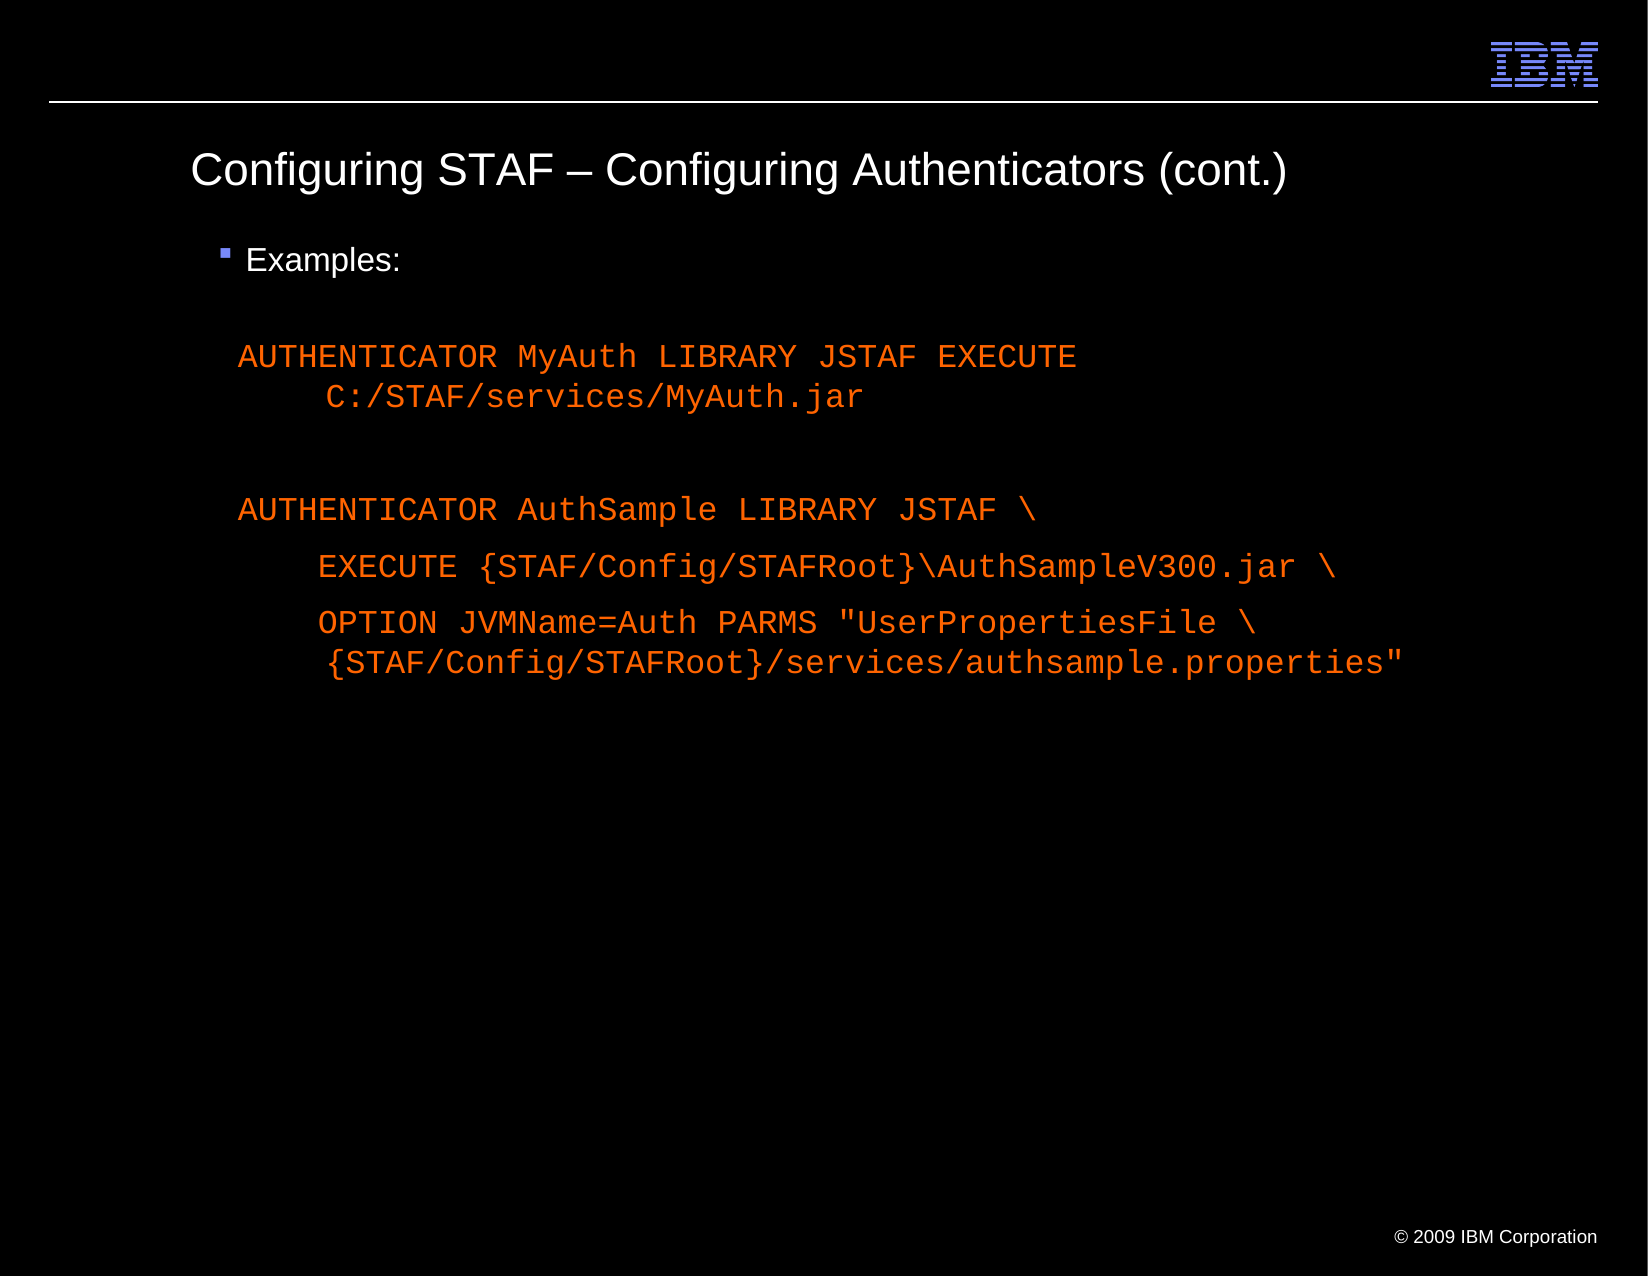

# Configuring STAF – Configuring Authenticators (cont.)
Examples:
 AUTHENTICATOR MyAuth LIBRARY JSTAF EXECUTE
 C:/STAF/services/MyAuth.jar
 AUTHENTICATOR AuthSample LIBRARY JSTAF \
 EXECUTE {STAF/Config/STAFRoot}\AuthSampleV300.jar \
 OPTION JVMName=Auth PARMS "UserPropertiesFile \
 {STAF/Config/STAFRoot}/services/authsample.properties"